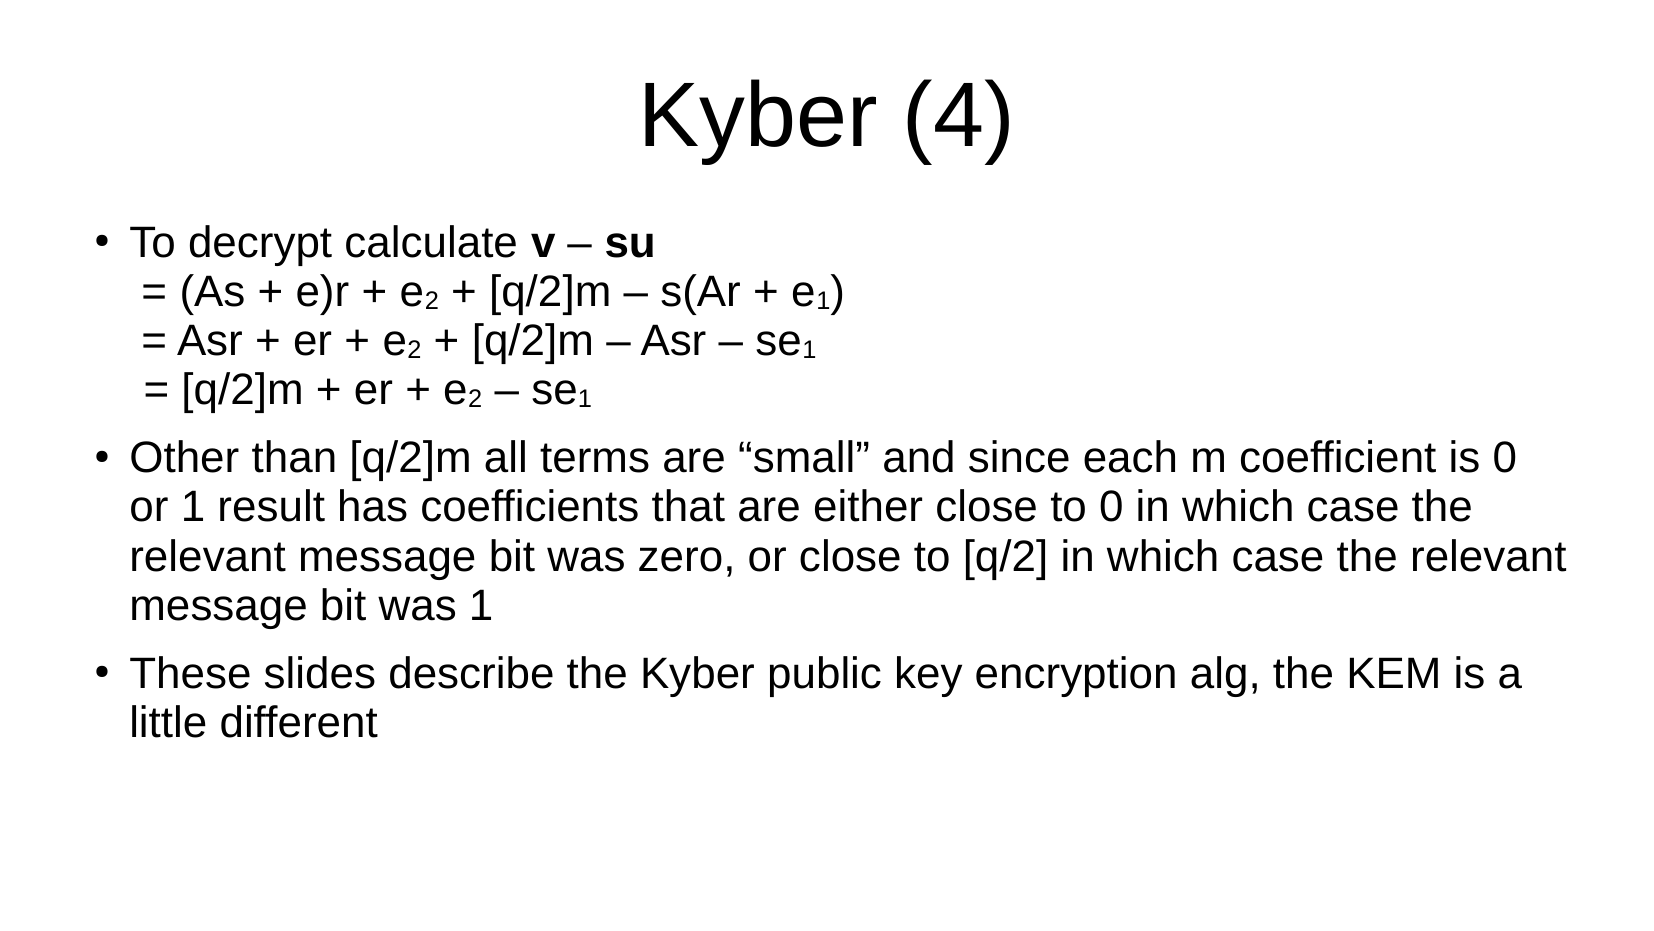

# Kyber (4)
To decrypt calculate v – su
 = (As + e)r + e2 + [q/2]m – s(Ar + e1)
 = Asr + er + e2 + [q/2]m – Asr – se1
 = [q/2]m + er + e2 – se1
Other than [q/2]m all terms are “small” and since each m coefficient is 0 or 1 result has coefficients that are either close to 0 in which case the relevant message bit was zero, or close to [q/2] in which case the relevant message bit was 1
These slides describe the Kyber public key encryption alg, the KEM is a little different